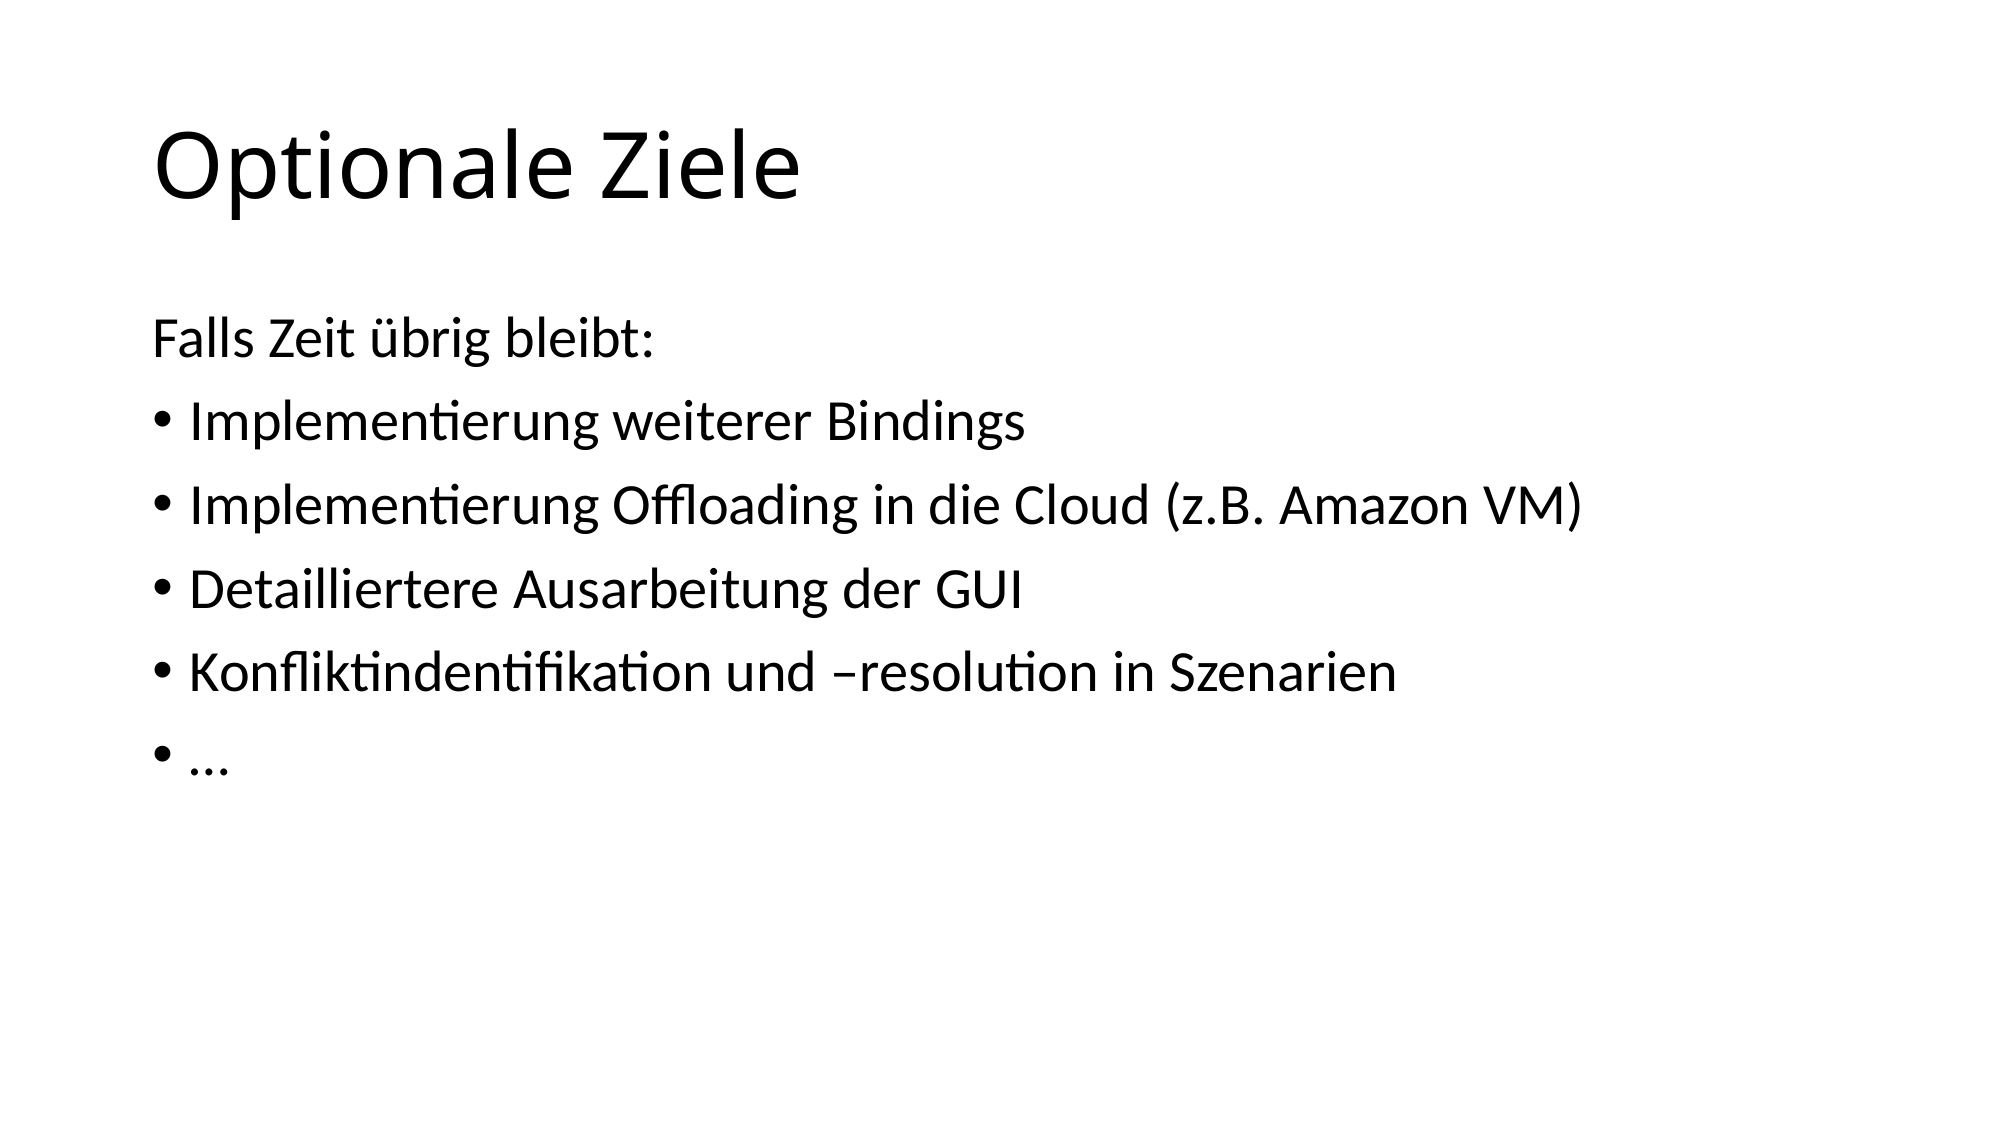

# Optionale Ziele
Falls Zeit übrig bleibt:
Implementierung weiterer Bindings
Implementierung Offloading in die Cloud (z.B. Amazon VM)
Detailliertere Ausarbeitung der GUI
Konfliktindentifikation und –resolution in Szenarien
…